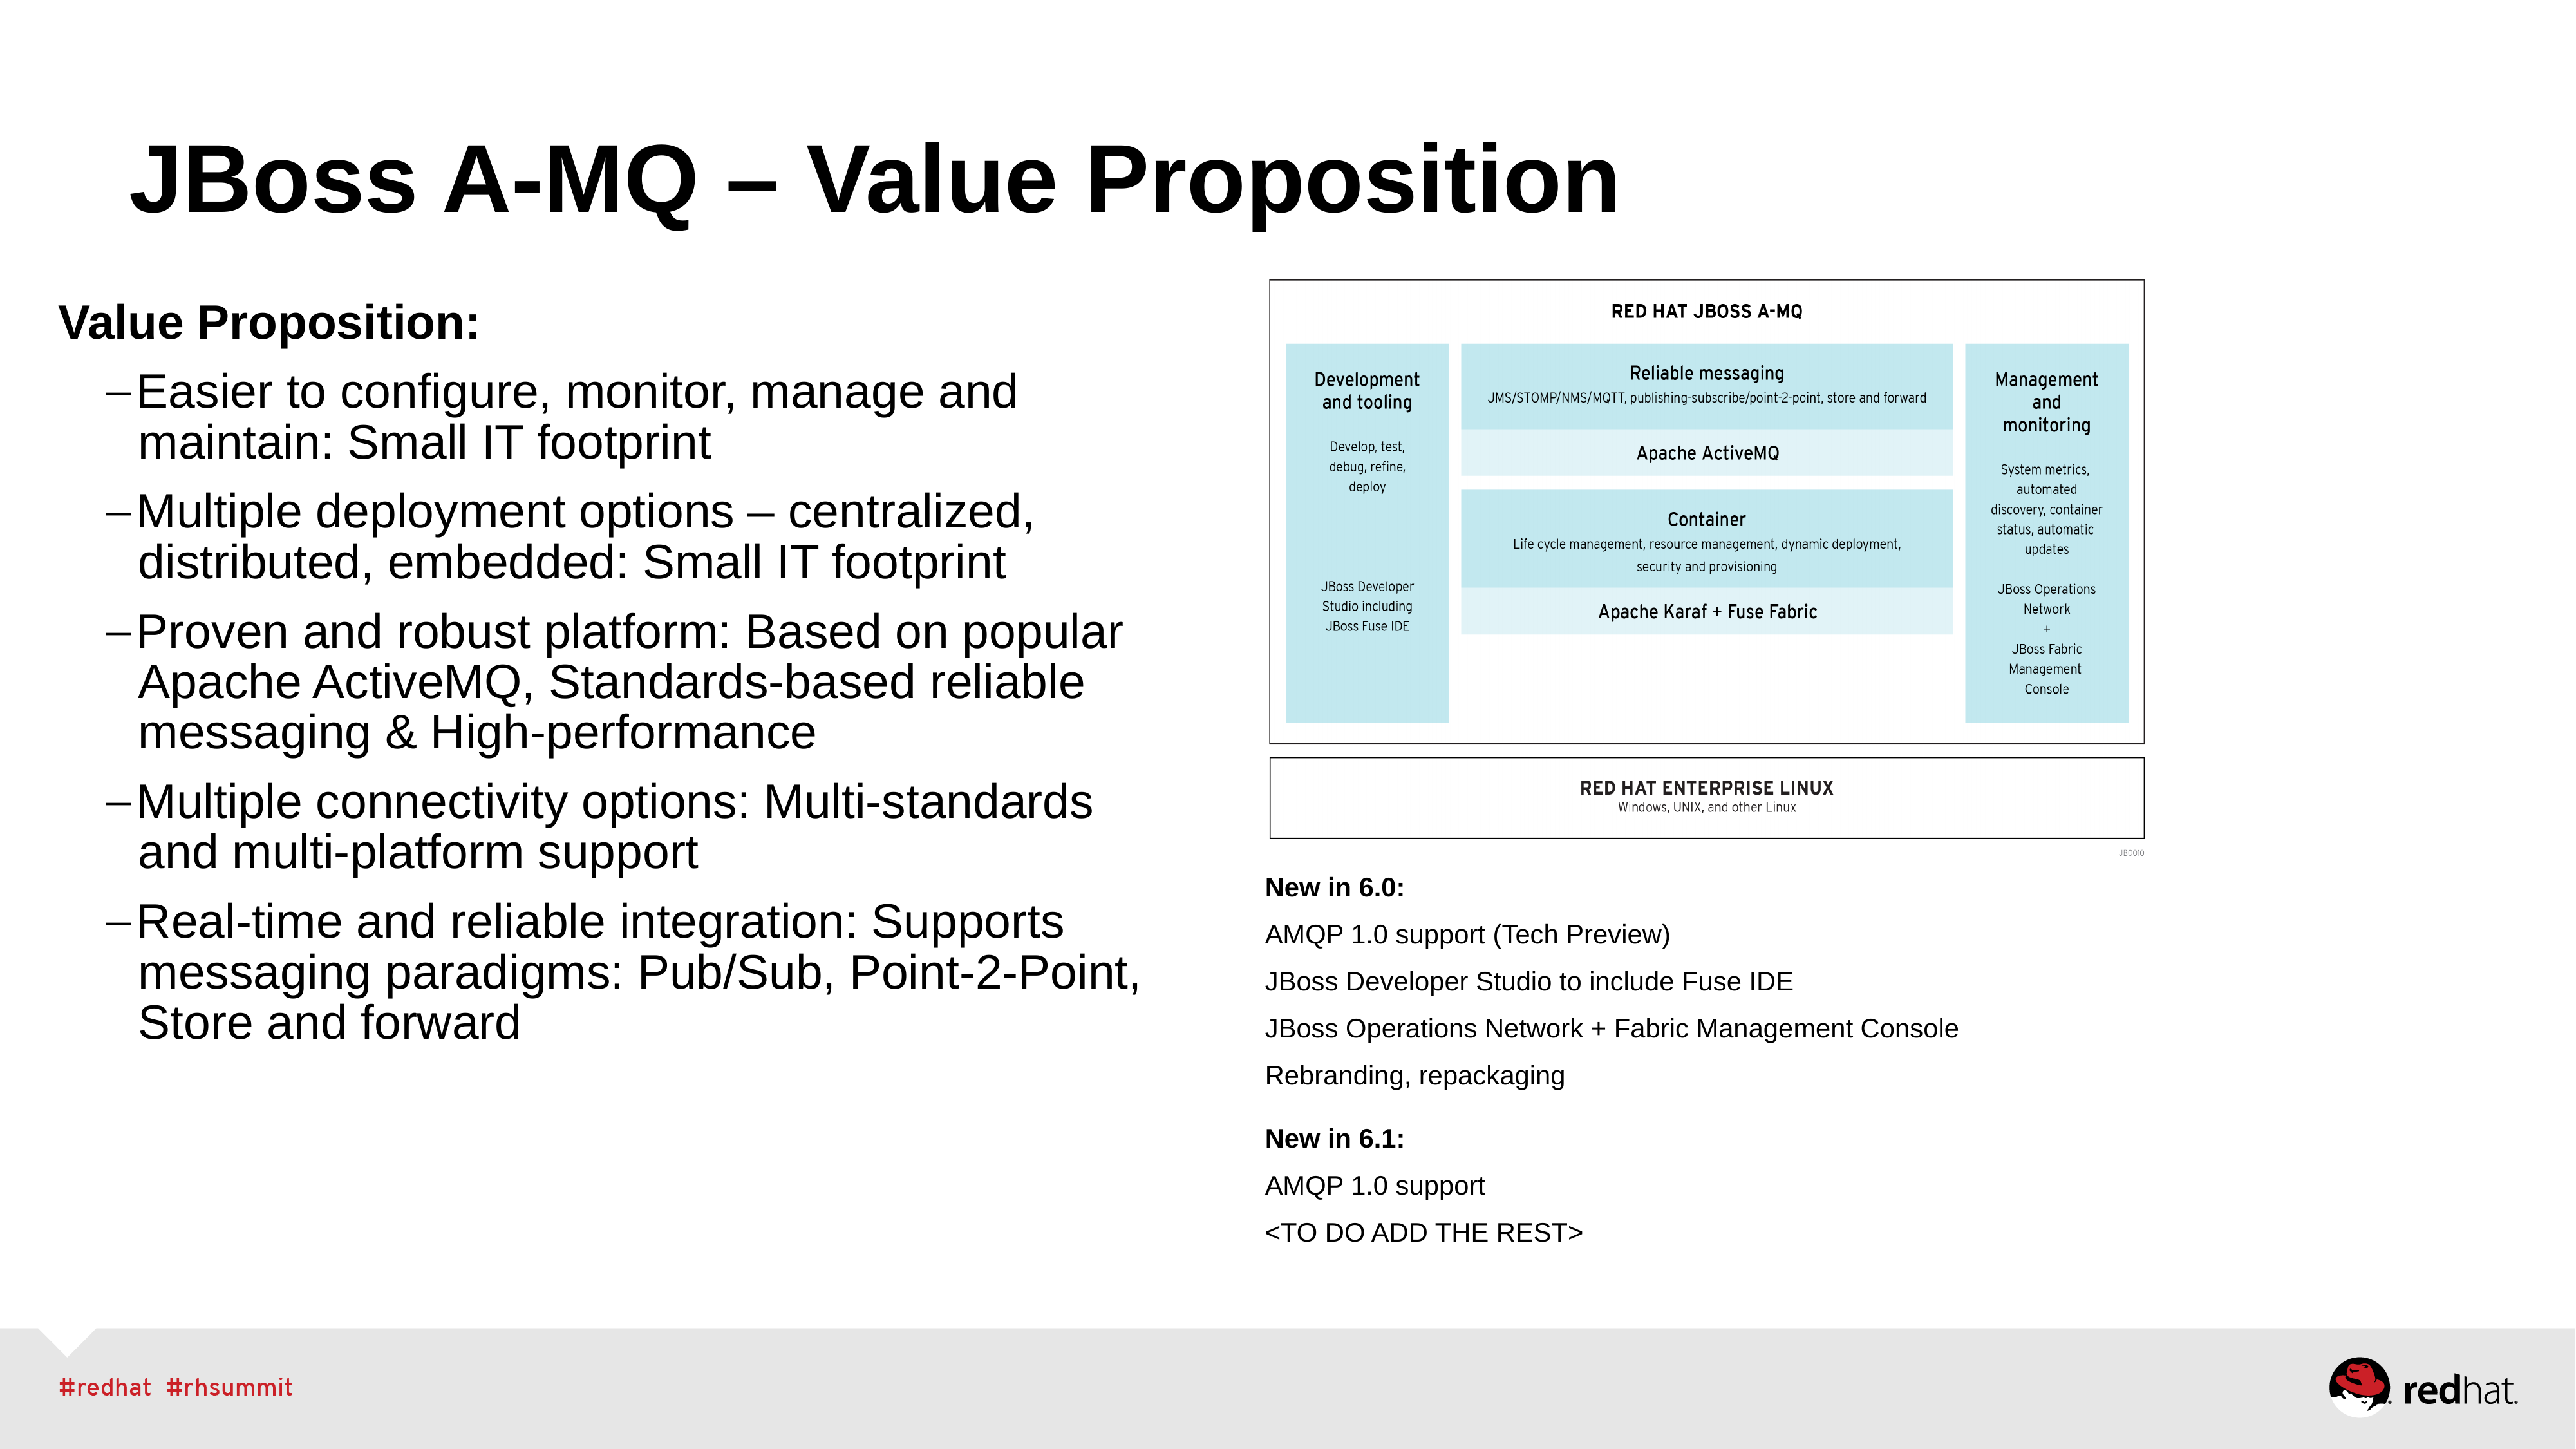

# JBoss A-MQ – Value Proposition
Value Proposition:
Easier to configure, monitor, manage and maintain: Small IT footprint
Multiple deployment options – centralized, distributed, embedded: Small IT footprint
Proven and robust platform: Based on popular Apache ActiveMQ, Standards-based reliable messaging & High-performance
Multiple connectivity options: Multi-standards and multi-platform support
Real-time and reliable integration: Supports messaging paradigms: Pub/Sub, Point-2-Point, Store and forward
New in 6.0:
AMQP 1.0 support (Tech Preview)
JBoss Developer Studio to include Fuse IDE
JBoss Operations Network + Fabric Management Console
Rebranding, repackaging
New in 6.1:
AMQP 1.0 support
<TO DO ADD THE REST>